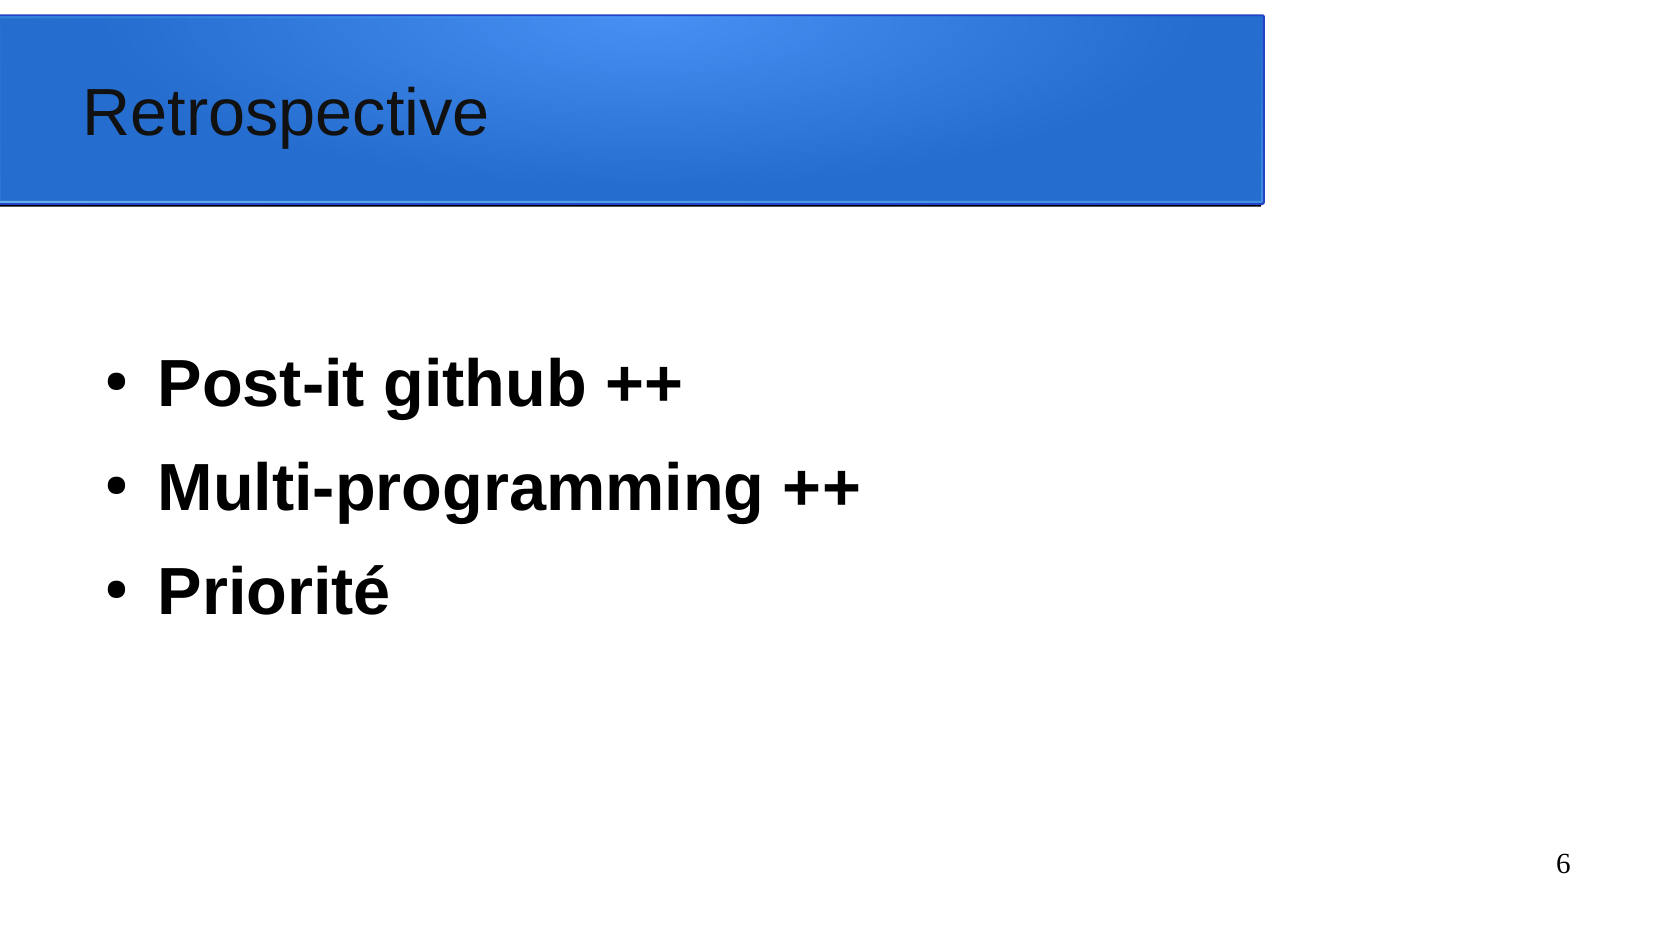

# Retrospective
Post-it github ++
Multi-programming ++
Priorité
6